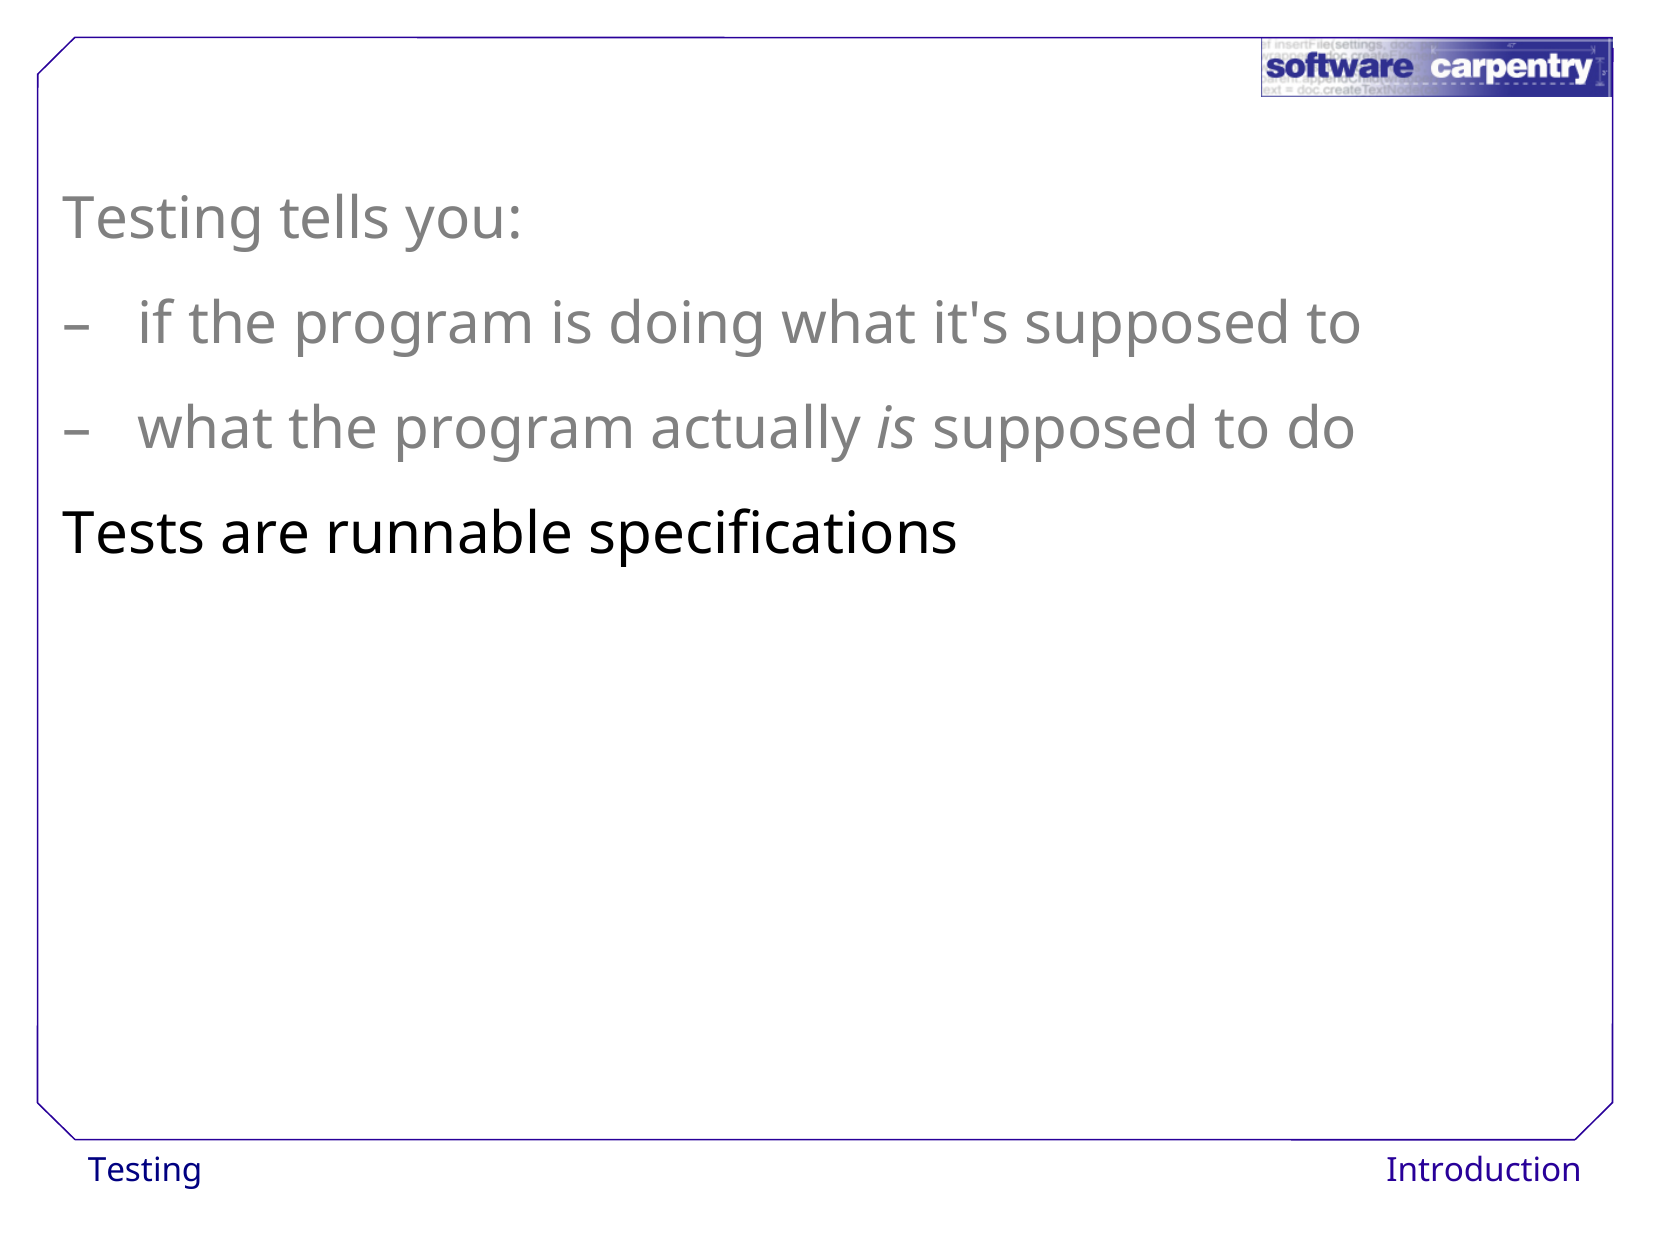

Testing tells you:
–	if the program is doing what it's supposed to
–	what the program actually is supposed to do
Tests are runnable specifications